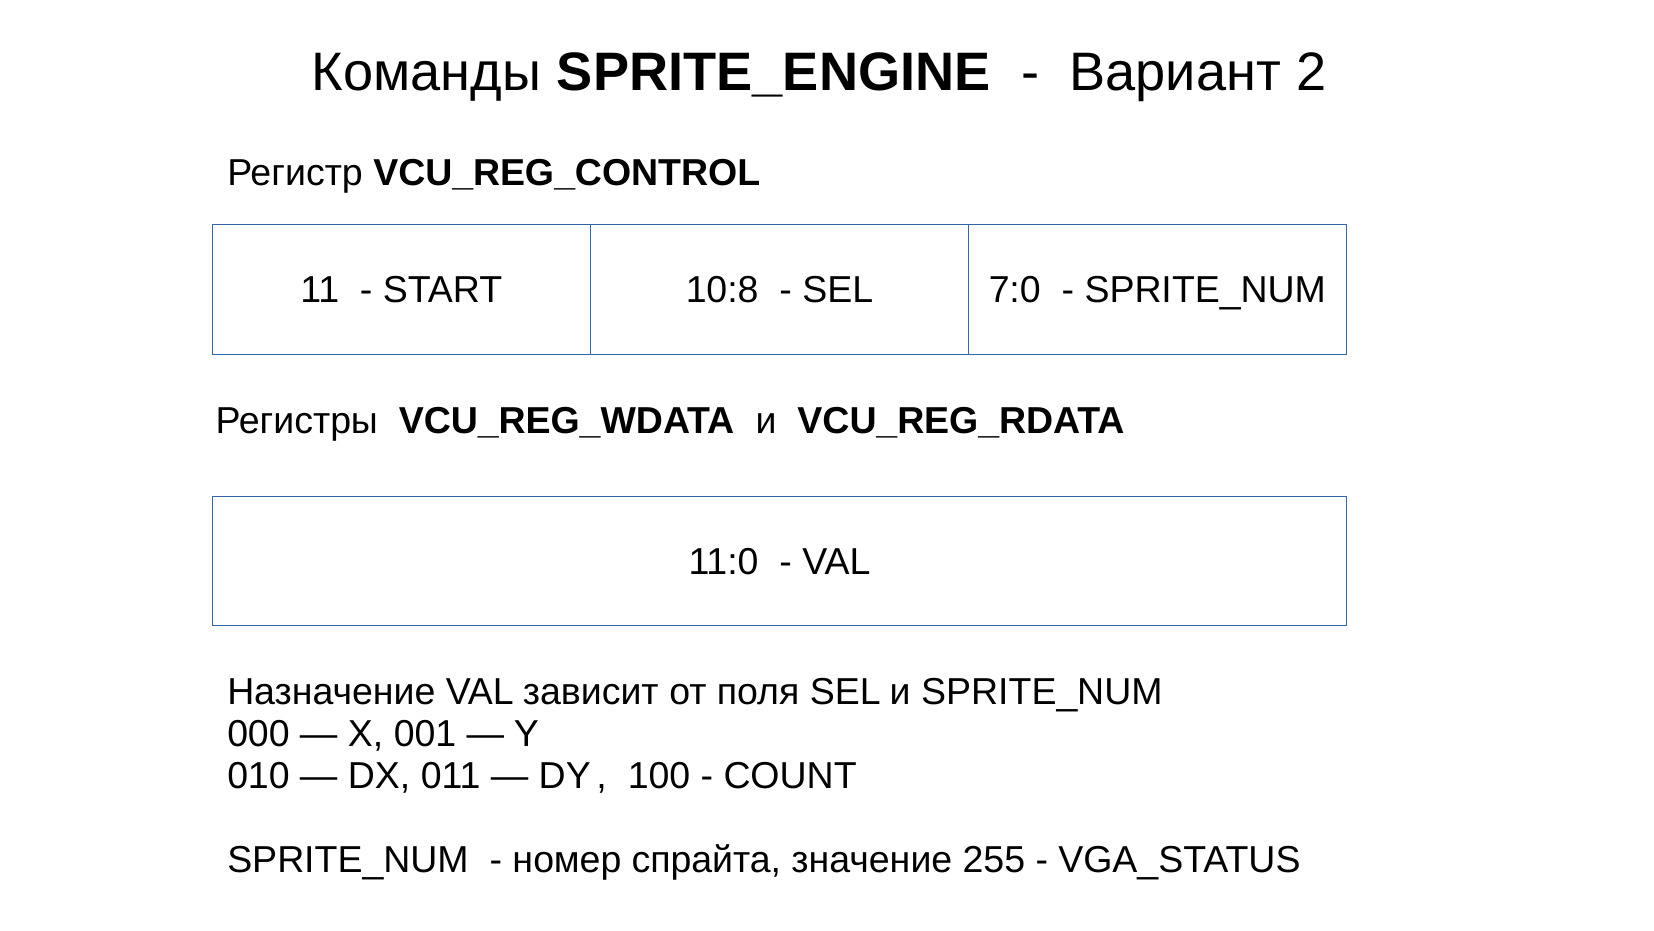

# Команды SPRITE_ENGINE - Вариант 2
Регистр VCU_REG_CONTROL
11 - START
10:8 - SEL
7:0 - SPRITE_NUM
Регистры VCU_REG_WDATA и VCU_REG_RDATA
11:0 - VAL
Назначение VAL зависит от поля SEL и SPRITE_NUM
000 — X, 001 — Y
010 — DX, 011 — DY	, 100 - COUNT
SPRITE_NUM - номер спрайта, значение 255 - VGA_STATUS